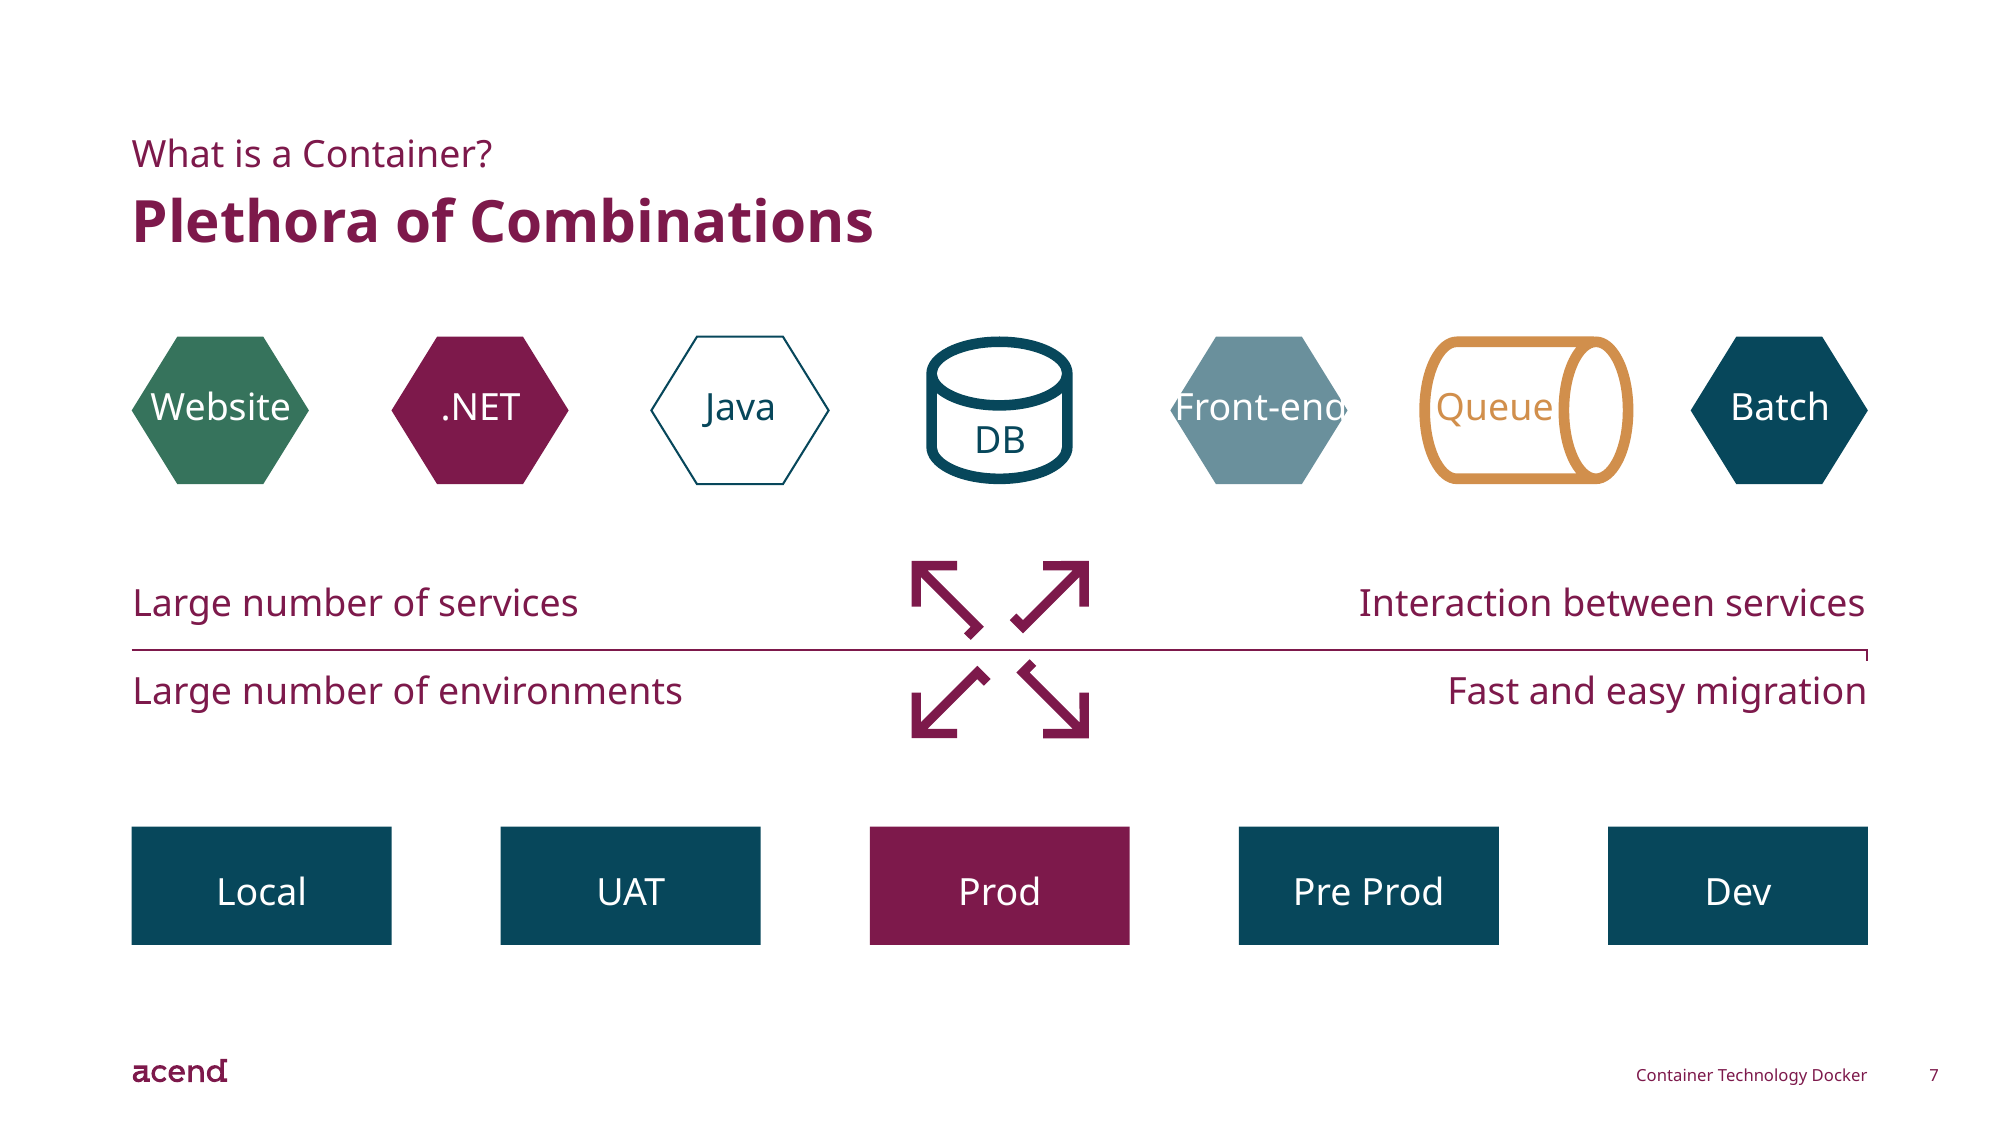

# What is a Container?
Plethora of Combinations
DB
Queue
Website
.NET
Java
Batch
Front-end
Large number of services
Interaction between services
Large number of environments
Fast and easy migration
Pre Prod
Local
UAT
Prod
Pre Prod
Dev
Container Technology Docker
7